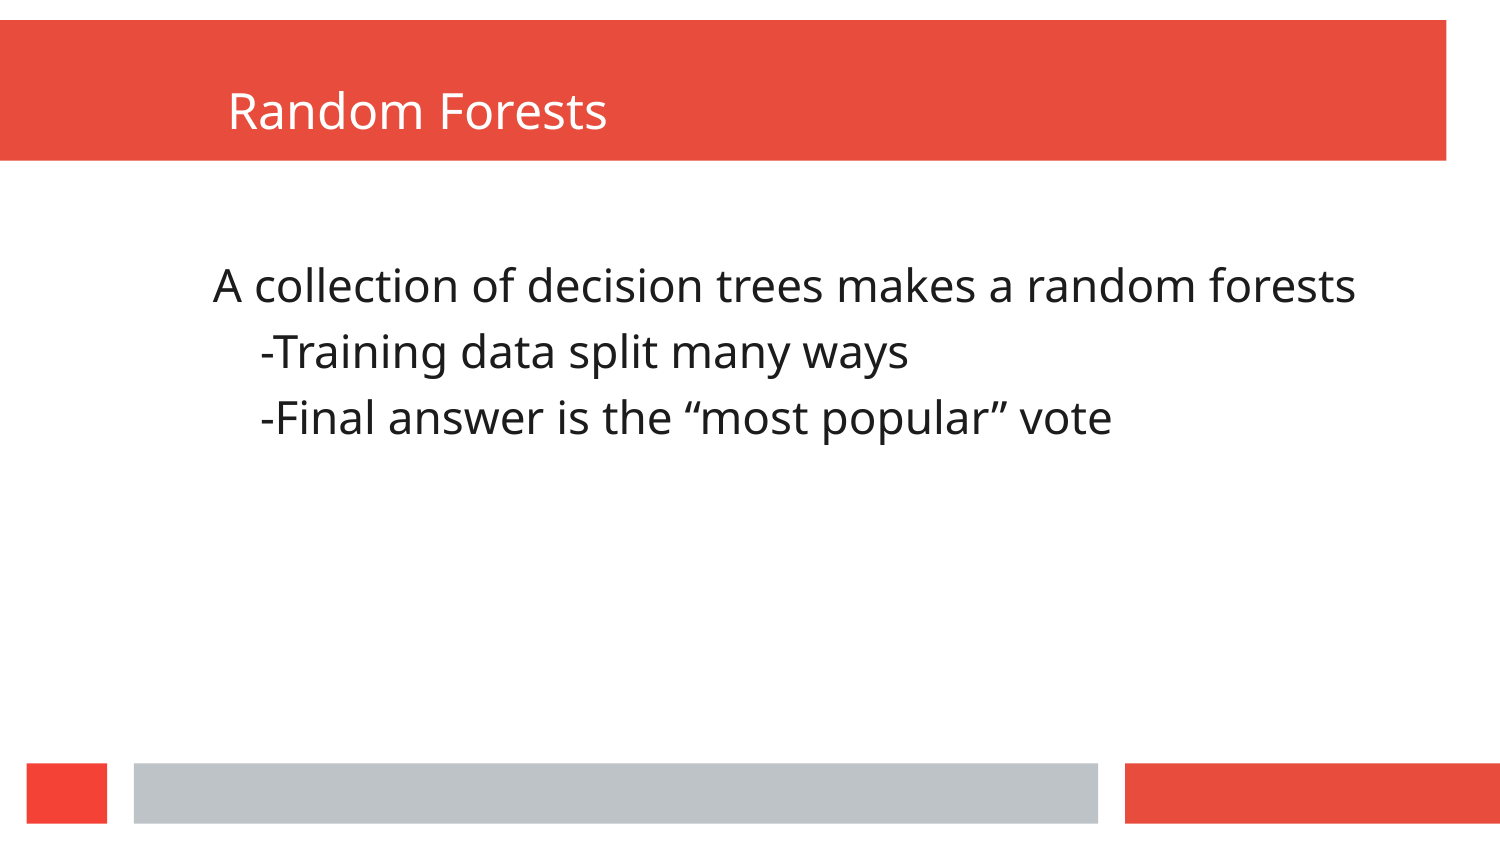

# Random Forests
A collection of decision trees makes a random forests
-Training data split many ways
-Final answer is the “most popular” vote